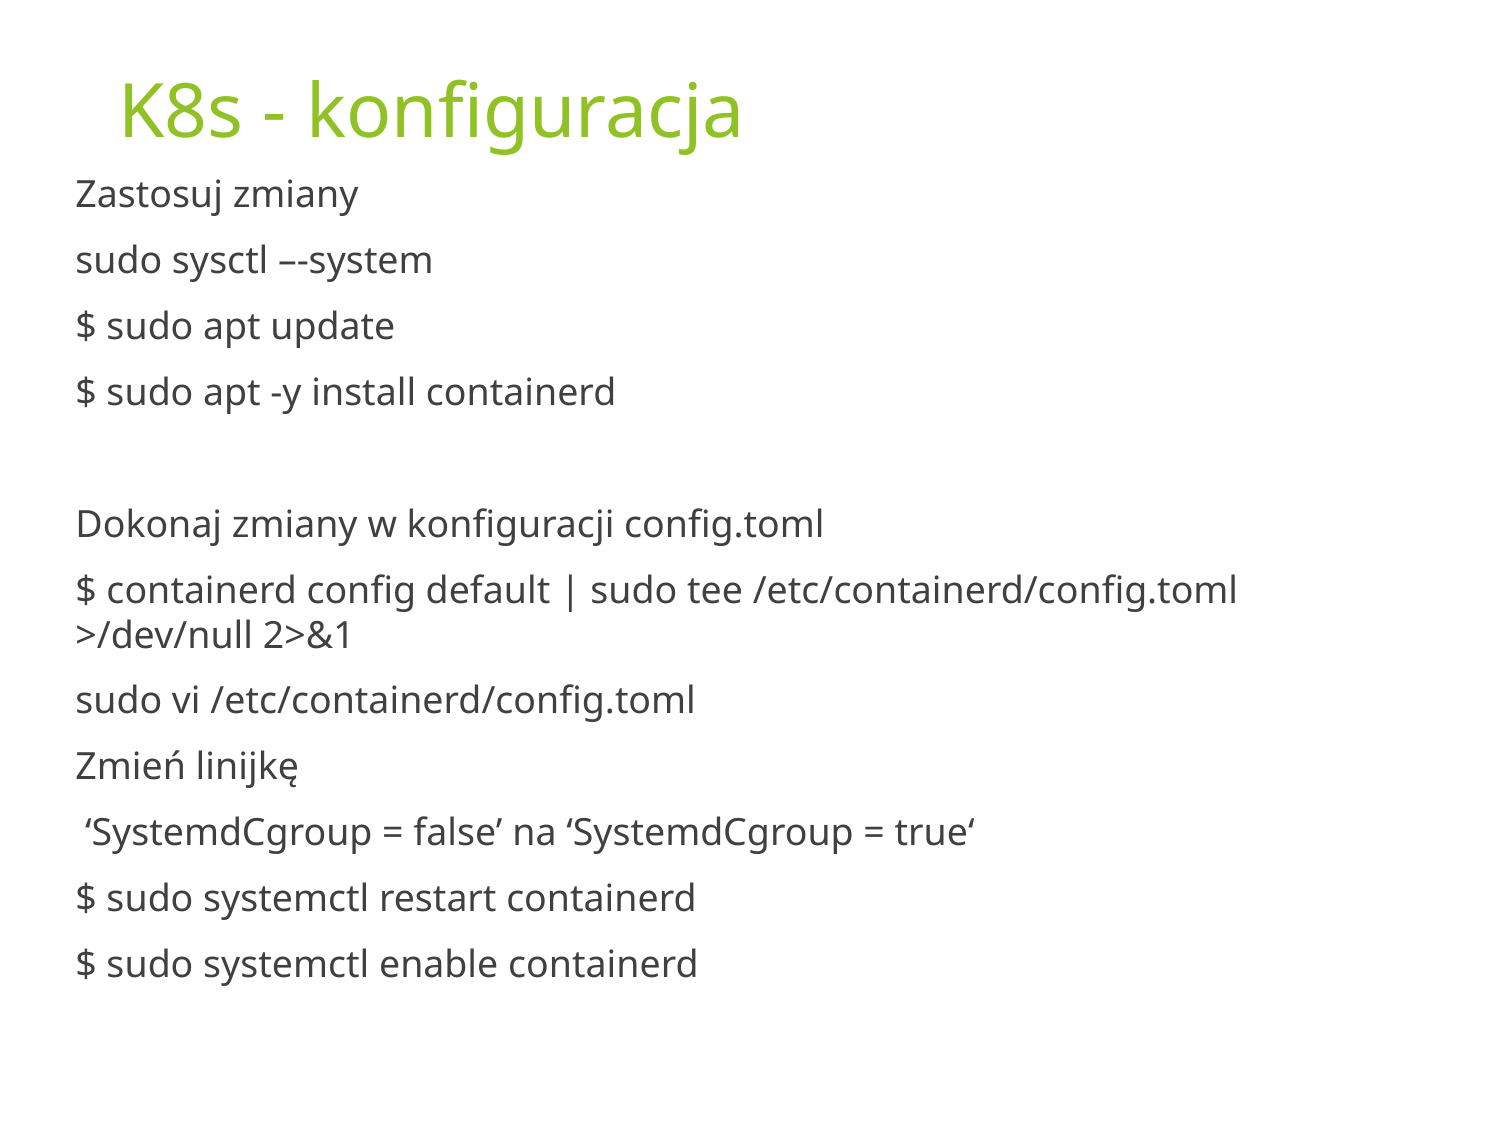

# K8s - konfiguracja
Zastosuj zmiany
sudo sysctl –-system
$ sudo apt update
$ sudo apt -y install containerd
Dokonaj zmiany w konfiguracji config.toml
$ containerd config default | sudo tee /etc/containerd/config.toml >/dev/null 2>&1
sudo vi /etc/containerd/config.toml
Zmień linijkę
 ‘SystemdCgroup = false’ na ‘SystemdCgroup = true‘
$ sudo systemctl restart containerd
$ sudo systemctl enable containerd